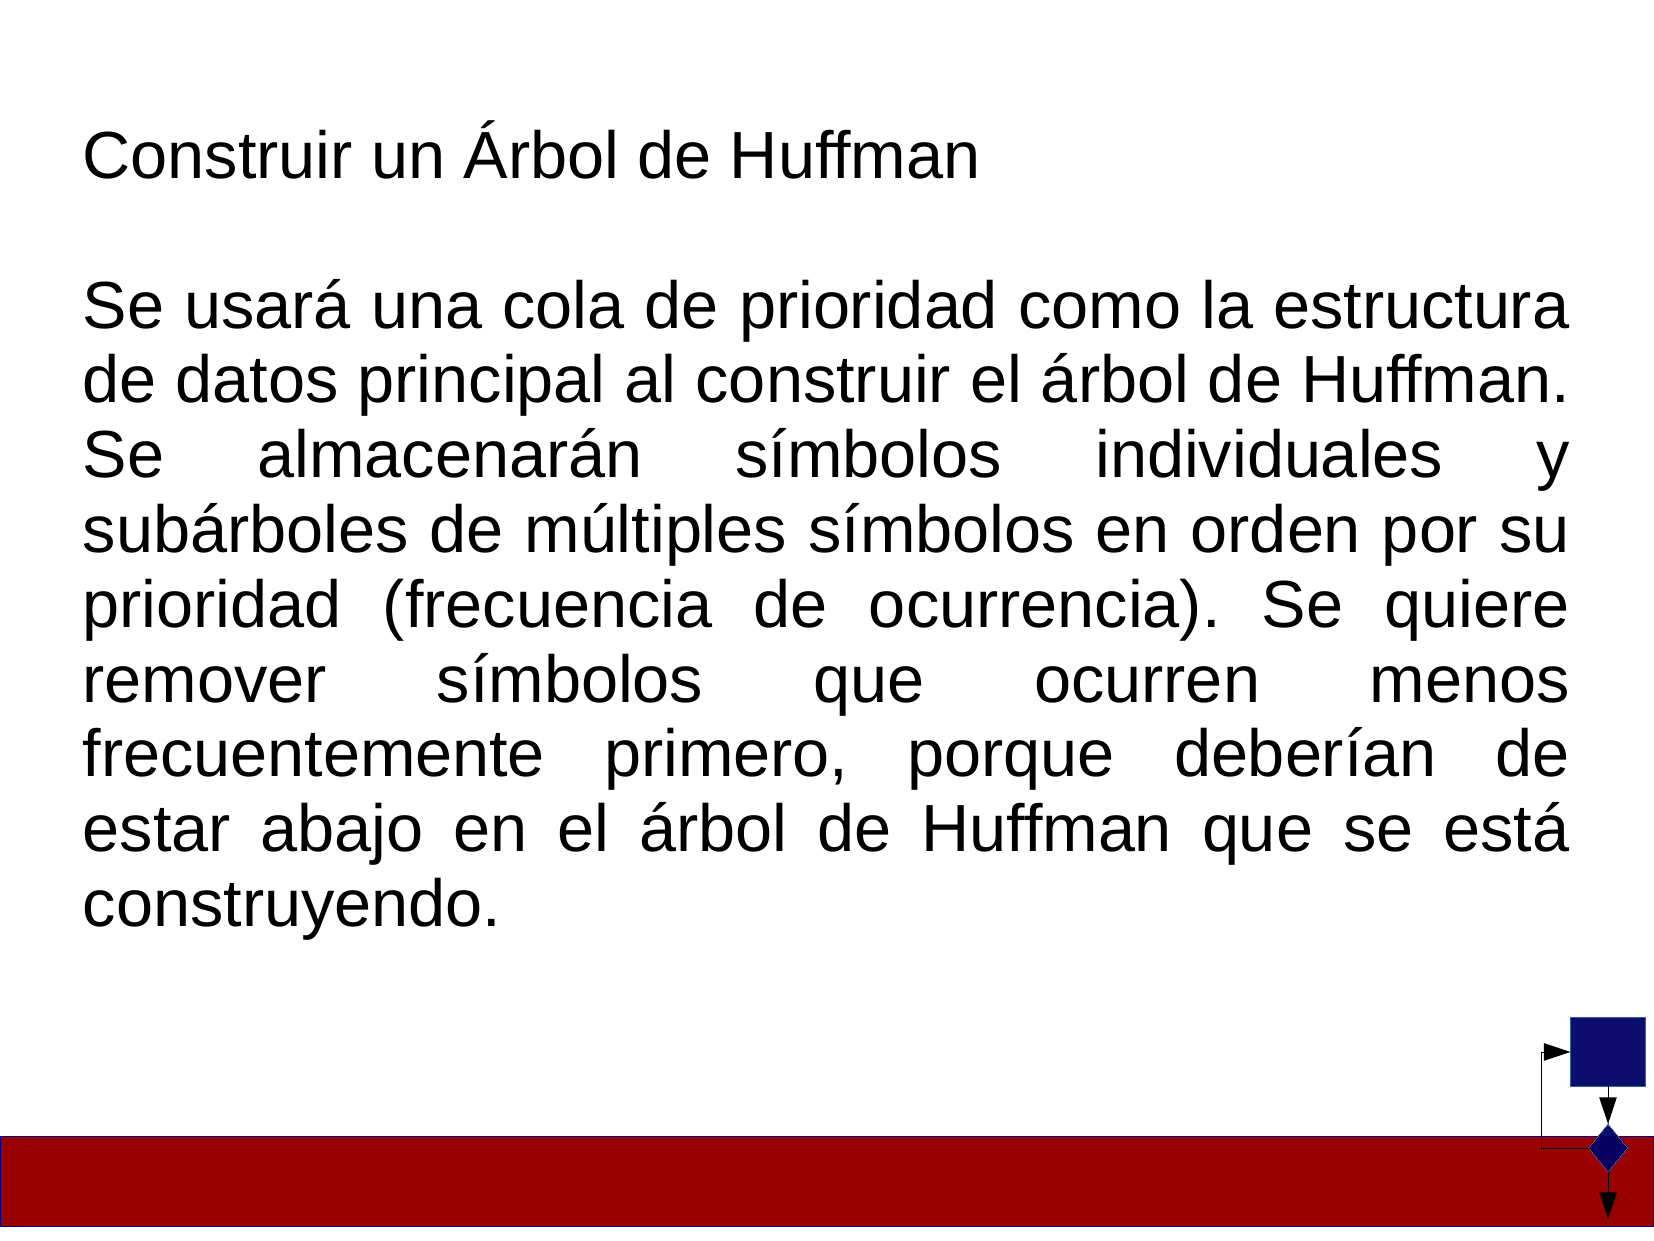

# Construir un Árbol de Huffman
Se usará una cola de prioridad como la estructura de datos principal al construir el árbol de Huffman. Se almacenarán símbolos individuales y subárboles de múltiples símbolos en orden por su prioridad (frecuencia de ocurrencia). Se quiere remover símbolos que ocurren menos frecuentemente primero, porque deberían de estar abajo en el árbol de Huffman que se está construyendo.